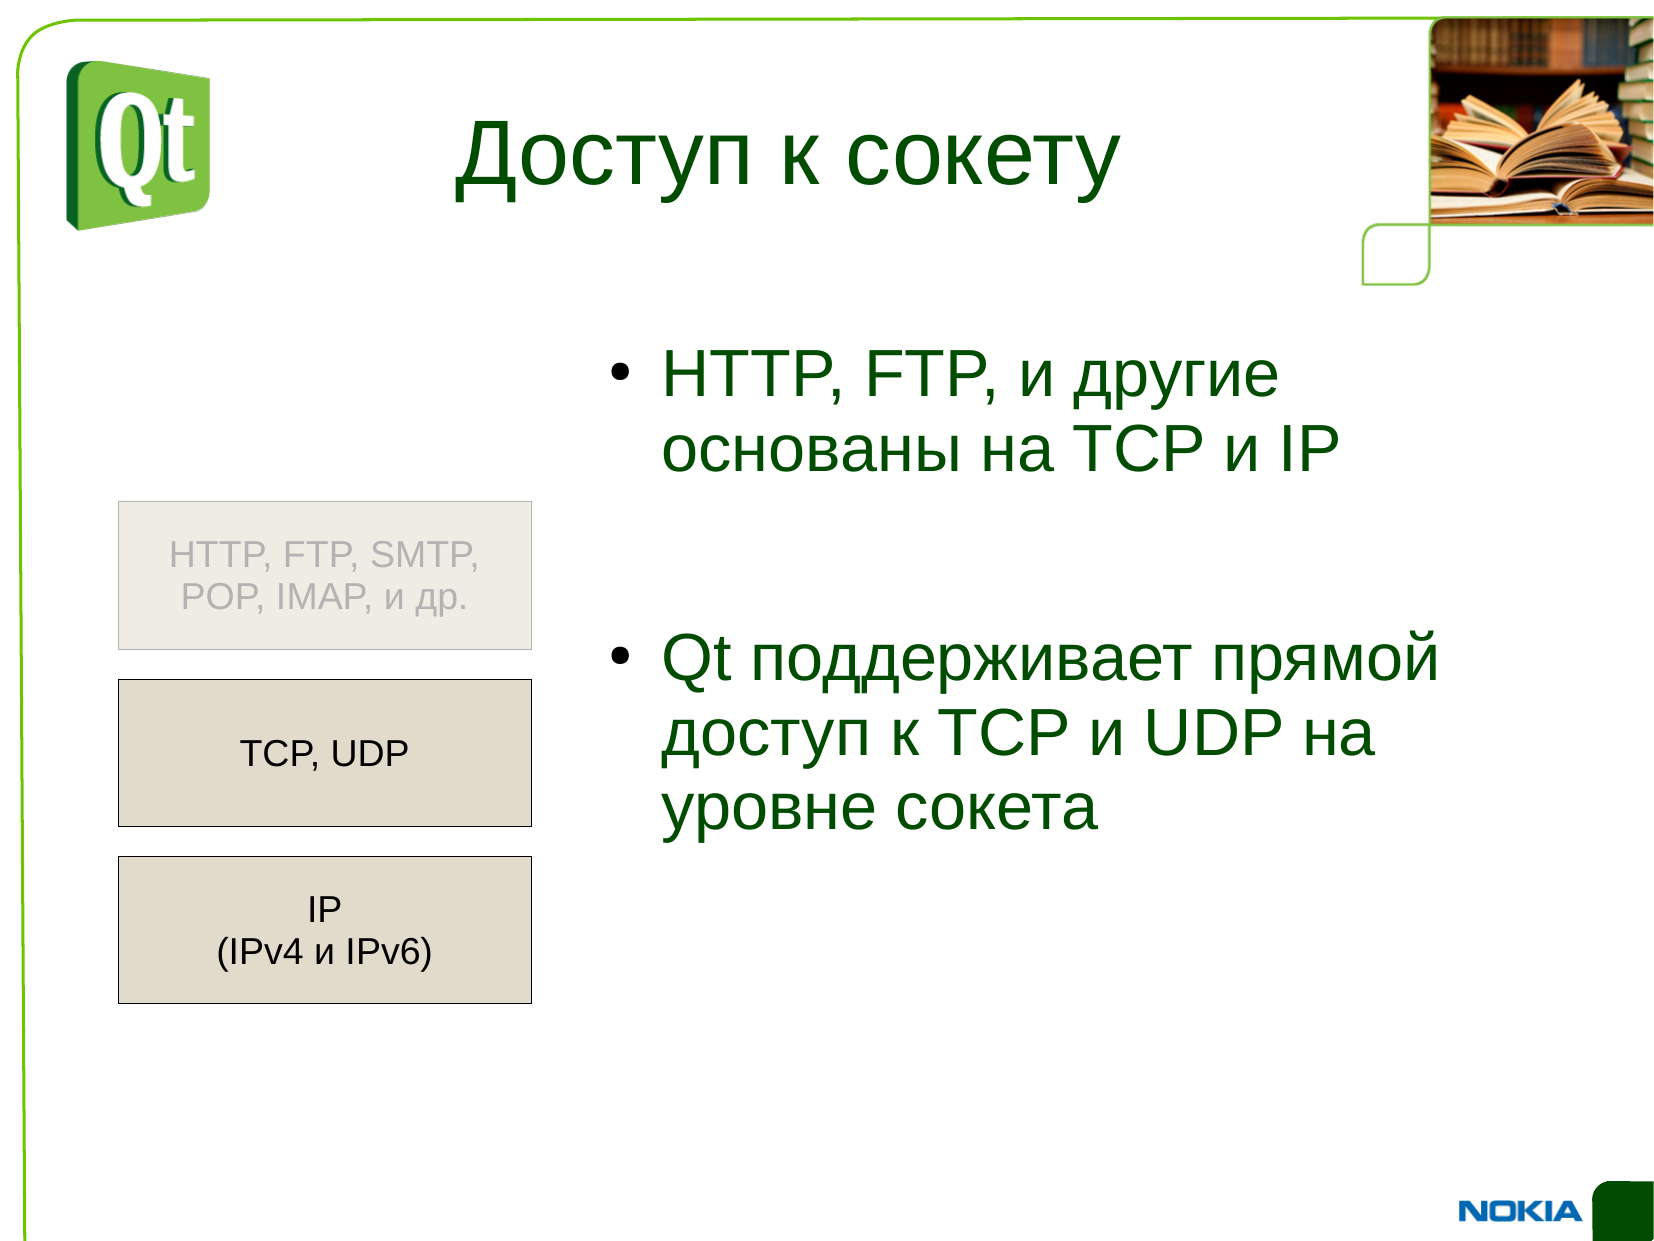

# Доступ к сокету
HTTP, FTP, и другие основаны на TCP и IP
Qt поддерживает прямой доступ к TCP и UDP на уровне сокета
HTTP, FTP, SMTP,
POP, IMAP, и др.
TCP, UDP
IP
(IPv4 и IPv6)